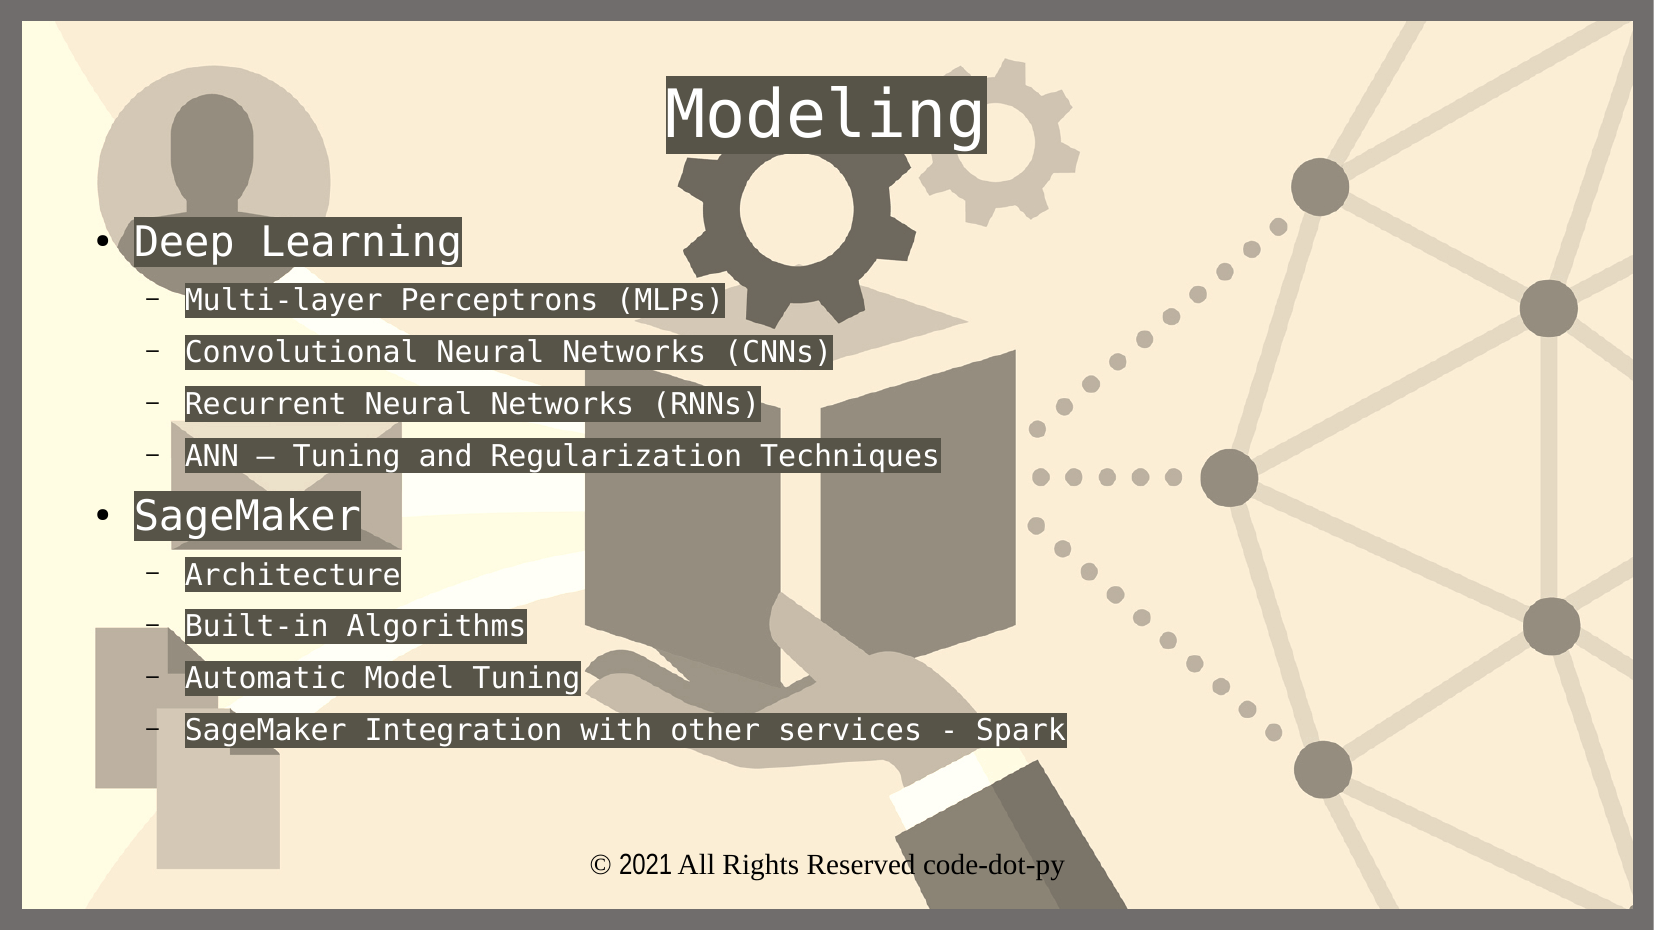

# Modeling
Deep Learning
Multi-layer Perceptrons (MLPs)
Convolutional Neural Networks (CNNs)
Recurrent Neural Networks (RNNs)
ANN – Tuning and Regularization Techniques
SageMaker
Architecture
Built-in Algorithms
Automatic Model Tuning
SageMaker Integration with other services - Spark